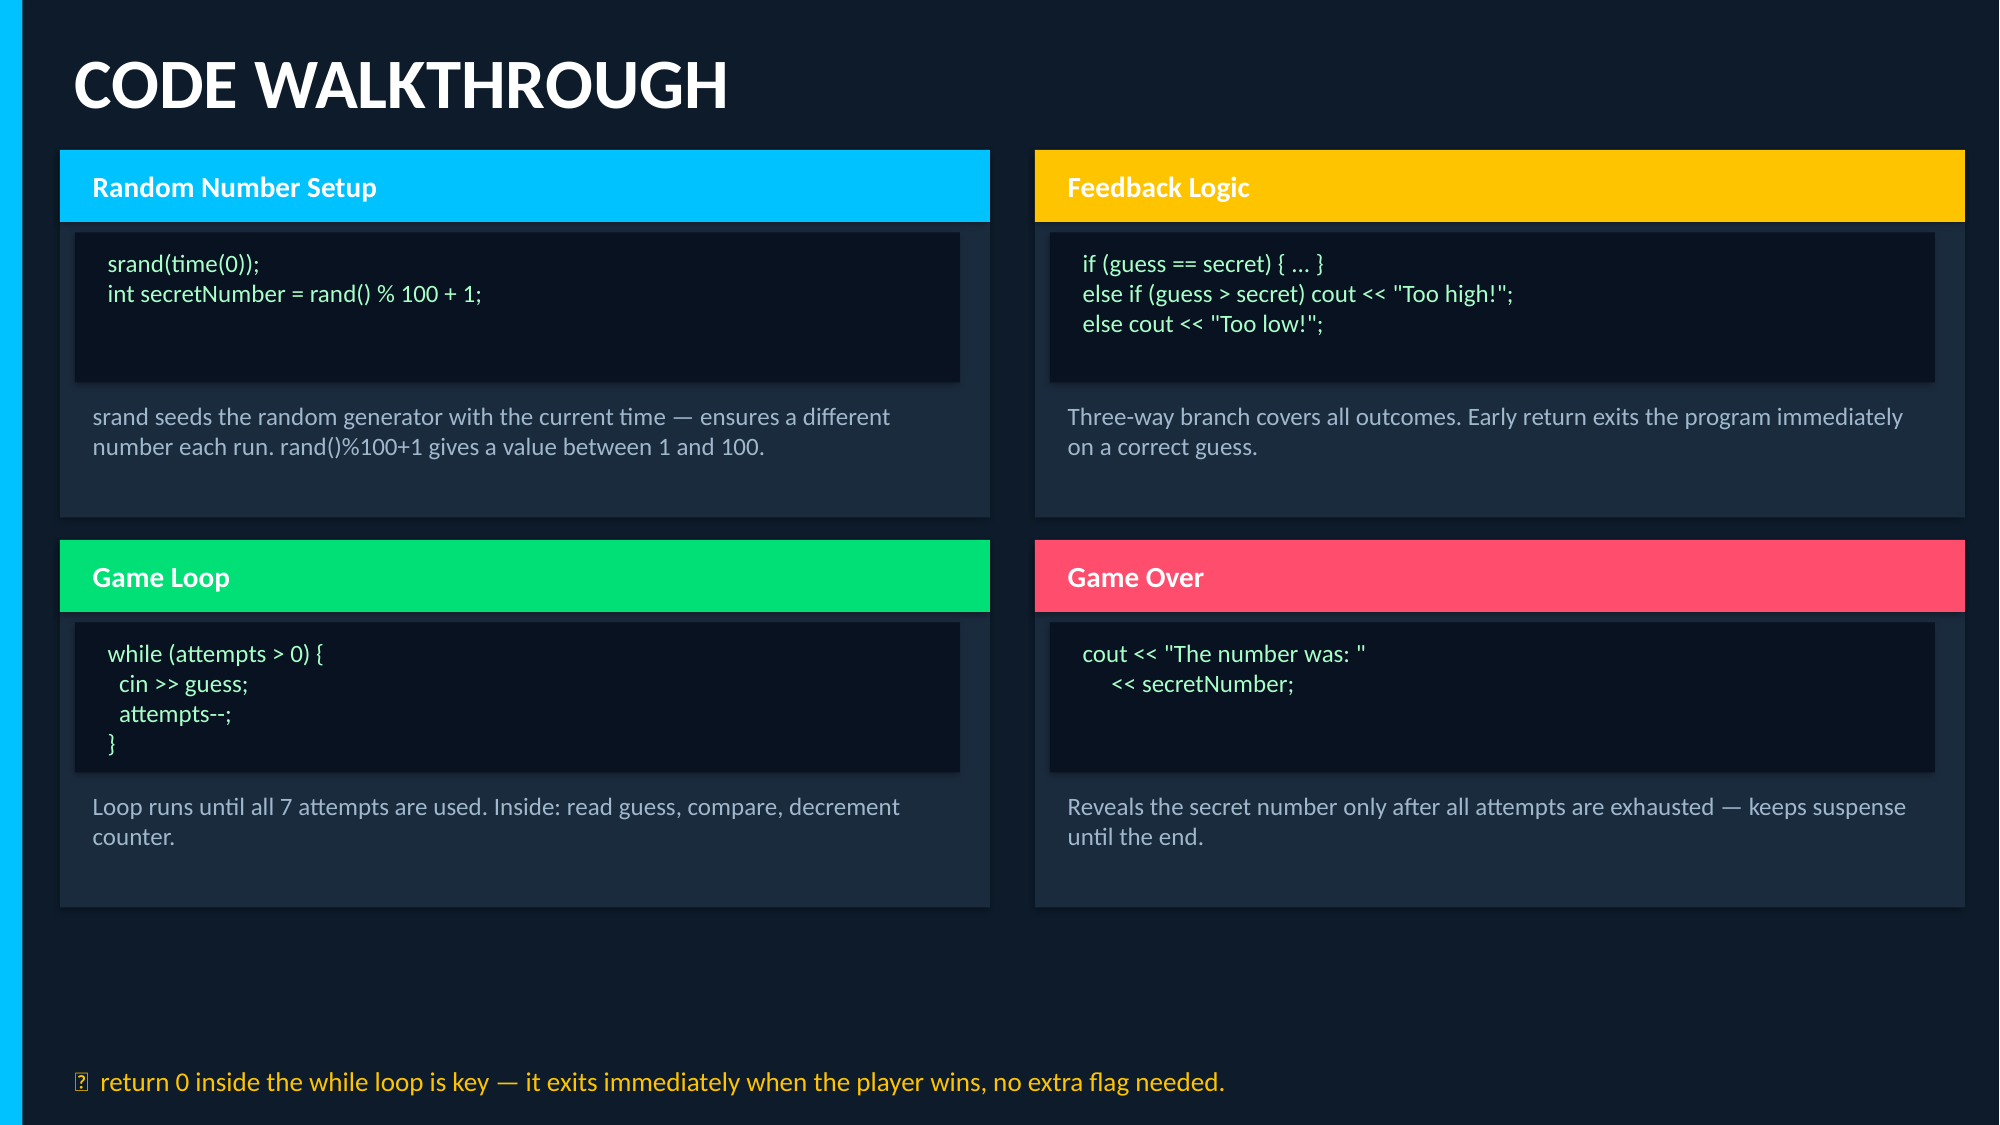

CODE WALKTHROUGH
Random Number Setup
Feedback Logic
srand(time(0));
int secretNumber = rand() % 100 + 1;
if (guess == secret) { ... }
else if (guess > secret) cout << "Too high!";
else cout << "Too low!";
srand seeds the random generator with the current time — ensures a different number each run. rand()%100+1 gives a value between 1 and 100.
Three-way branch covers all outcomes. Early return exits the program immediately on a correct guess.
Game Loop
Game Over
while (attempts > 0) {
 cin >> guess;
 attempts--;
}
cout << "The number was: "
 << secretNumber;
Loop runs until all 7 attempts are used. Inside: read guess, compare, decrement counter.
Reveals the secret number only after all attempts are exhausted — keeps suspense until the end.
🔑 return 0 inside the while loop is key — it exits immediately when the player wins, no extra flag needed.